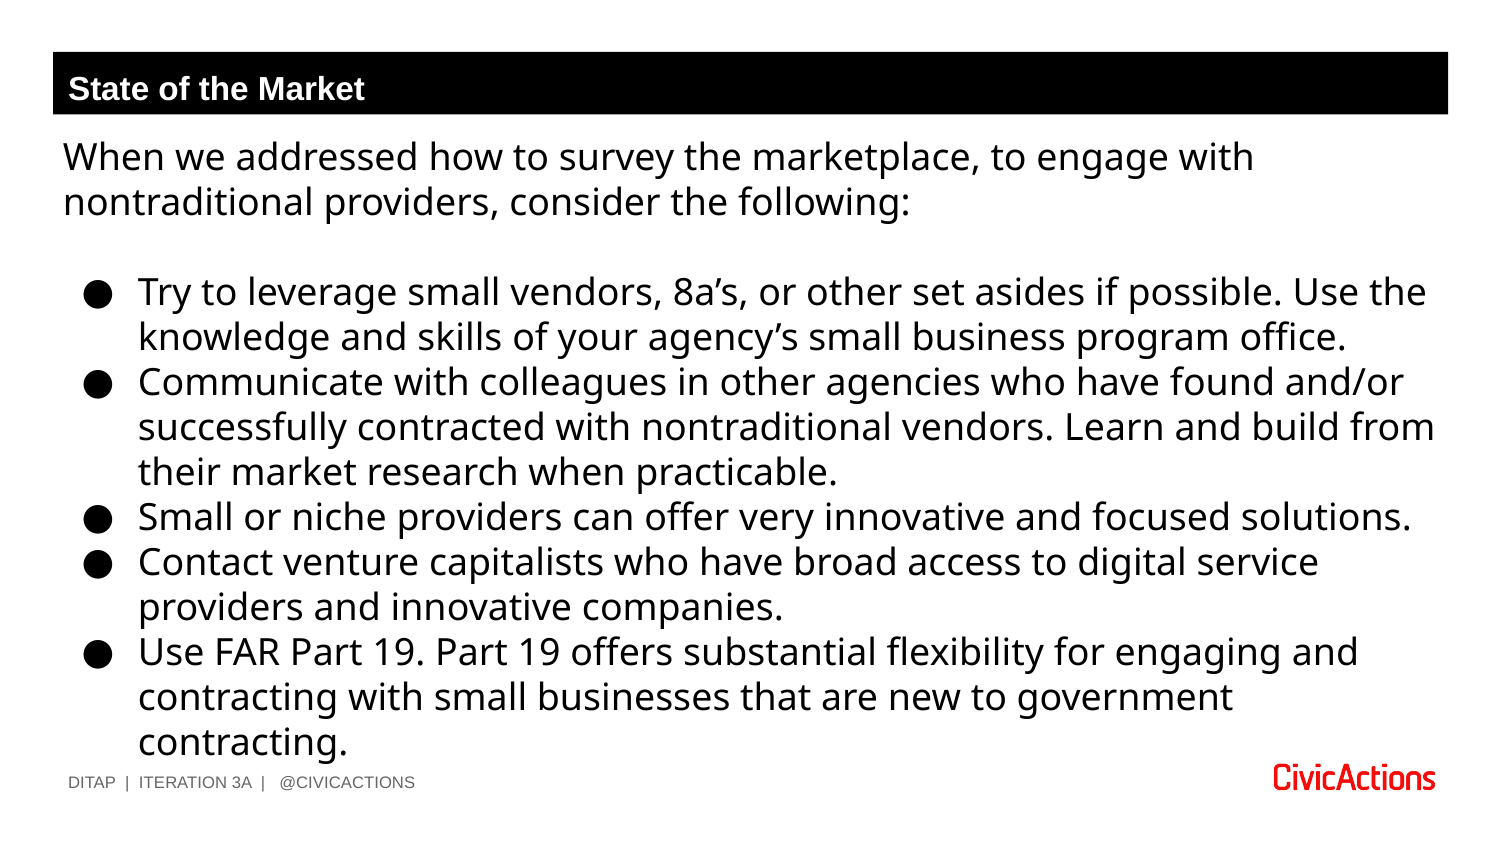

State of the Market
# When we addressed how to survey the marketplace, to engage with nontraditional providers, consider the following:
Try to leverage small vendors, 8a’s, or other set asides if possible. Use the knowledge and skills of your agency’s small business program office.
Communicate with colleagues in other agencies who have found and/or successfully contracted with nontraditional vendors. Learn and build from their market research when practicable.
Small or niche providers can offer very innovative and focused solutions.
Contact venture capitalists who have broad access to digital service providers and innovative companies.
Use FAR Part 19. Part 19 offers substantial flexibility for engaging and contracting with small businesses that are new to government contracting.